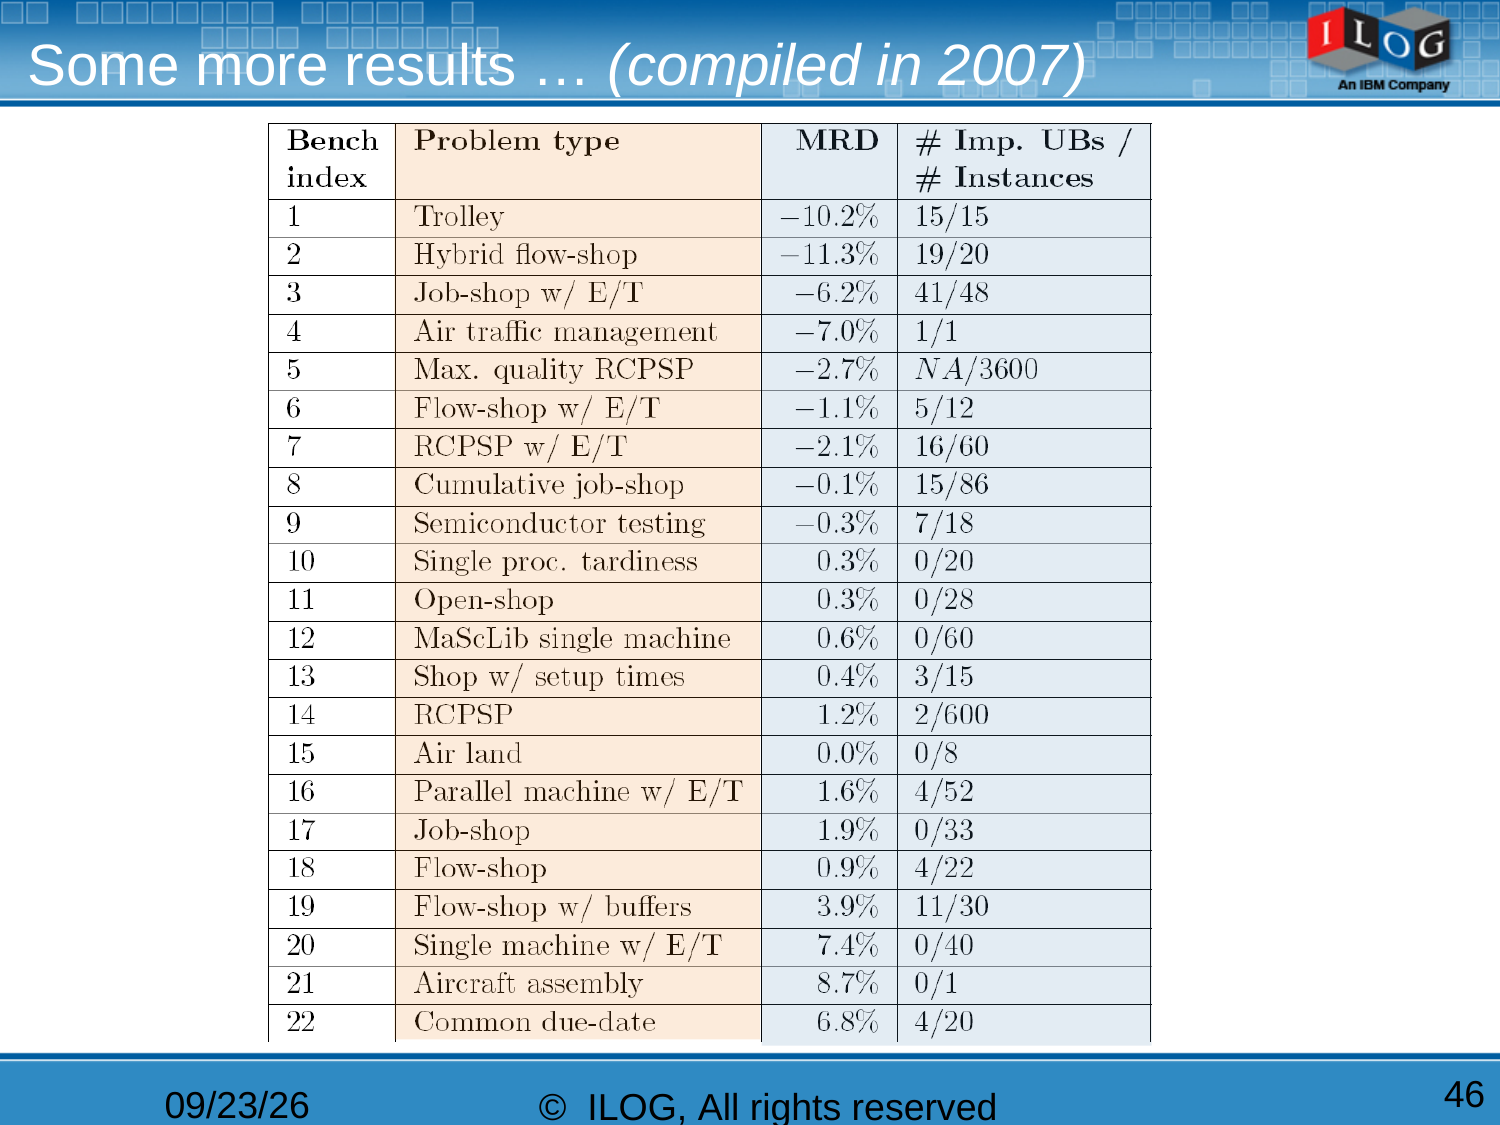

# Some more results … (compiled in 2007)
46
© ILOG, All rights reserved